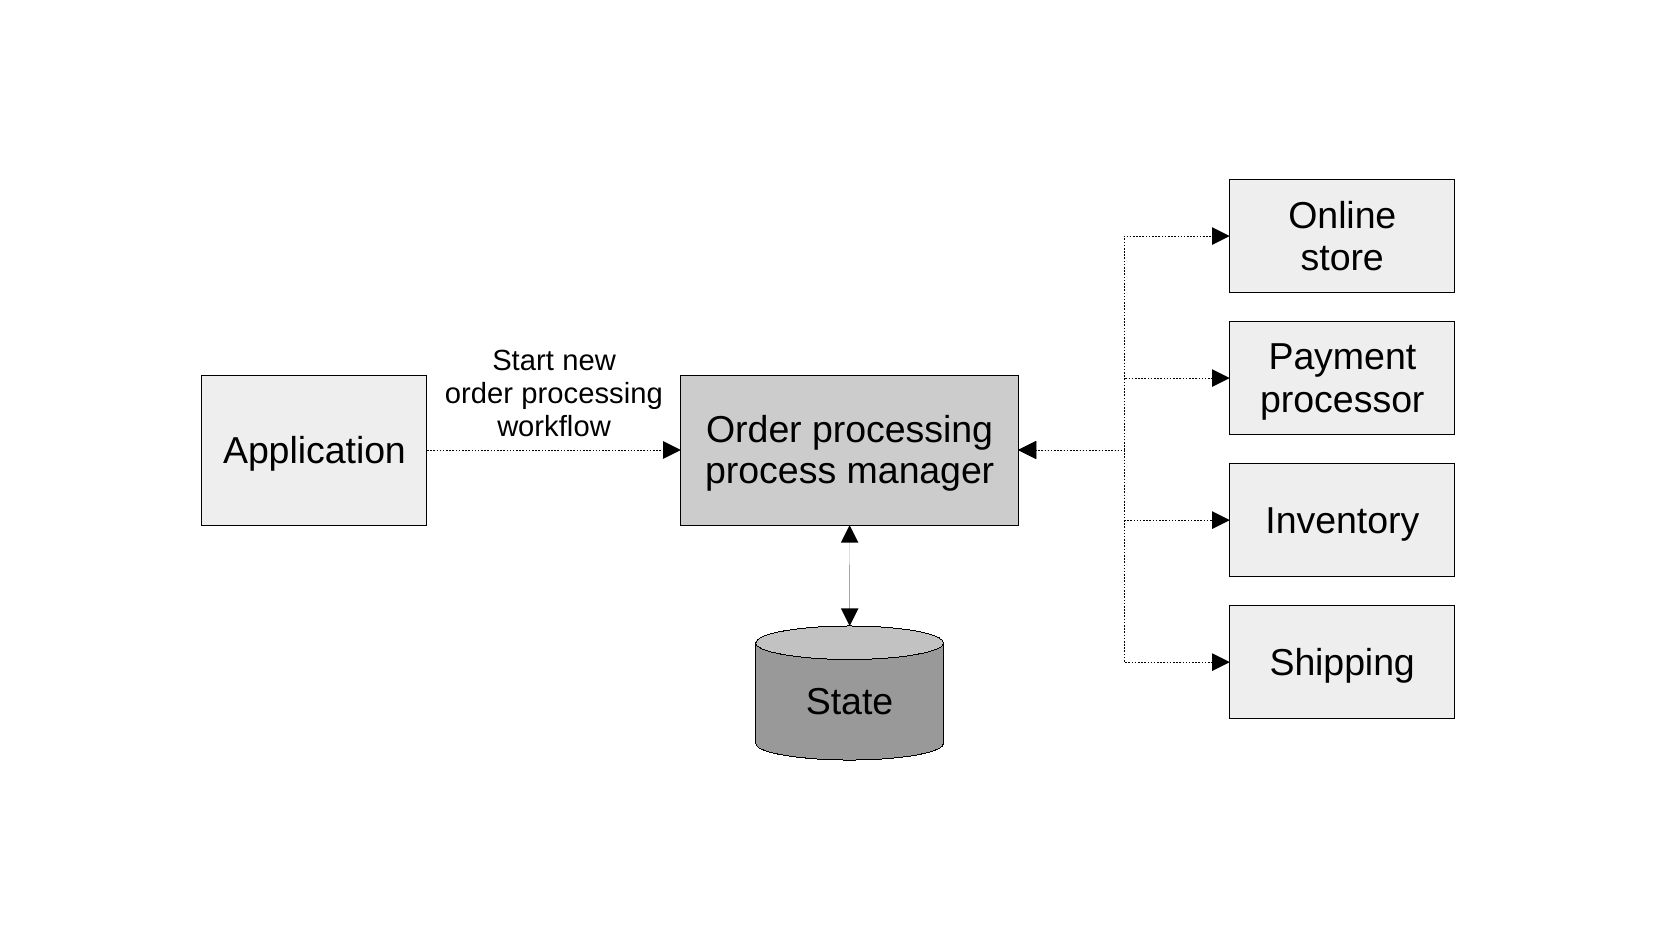

Online store
Payment processor
Start new
order processing
workflow
Application
Order processing process manager
Inventory
Shipping
State